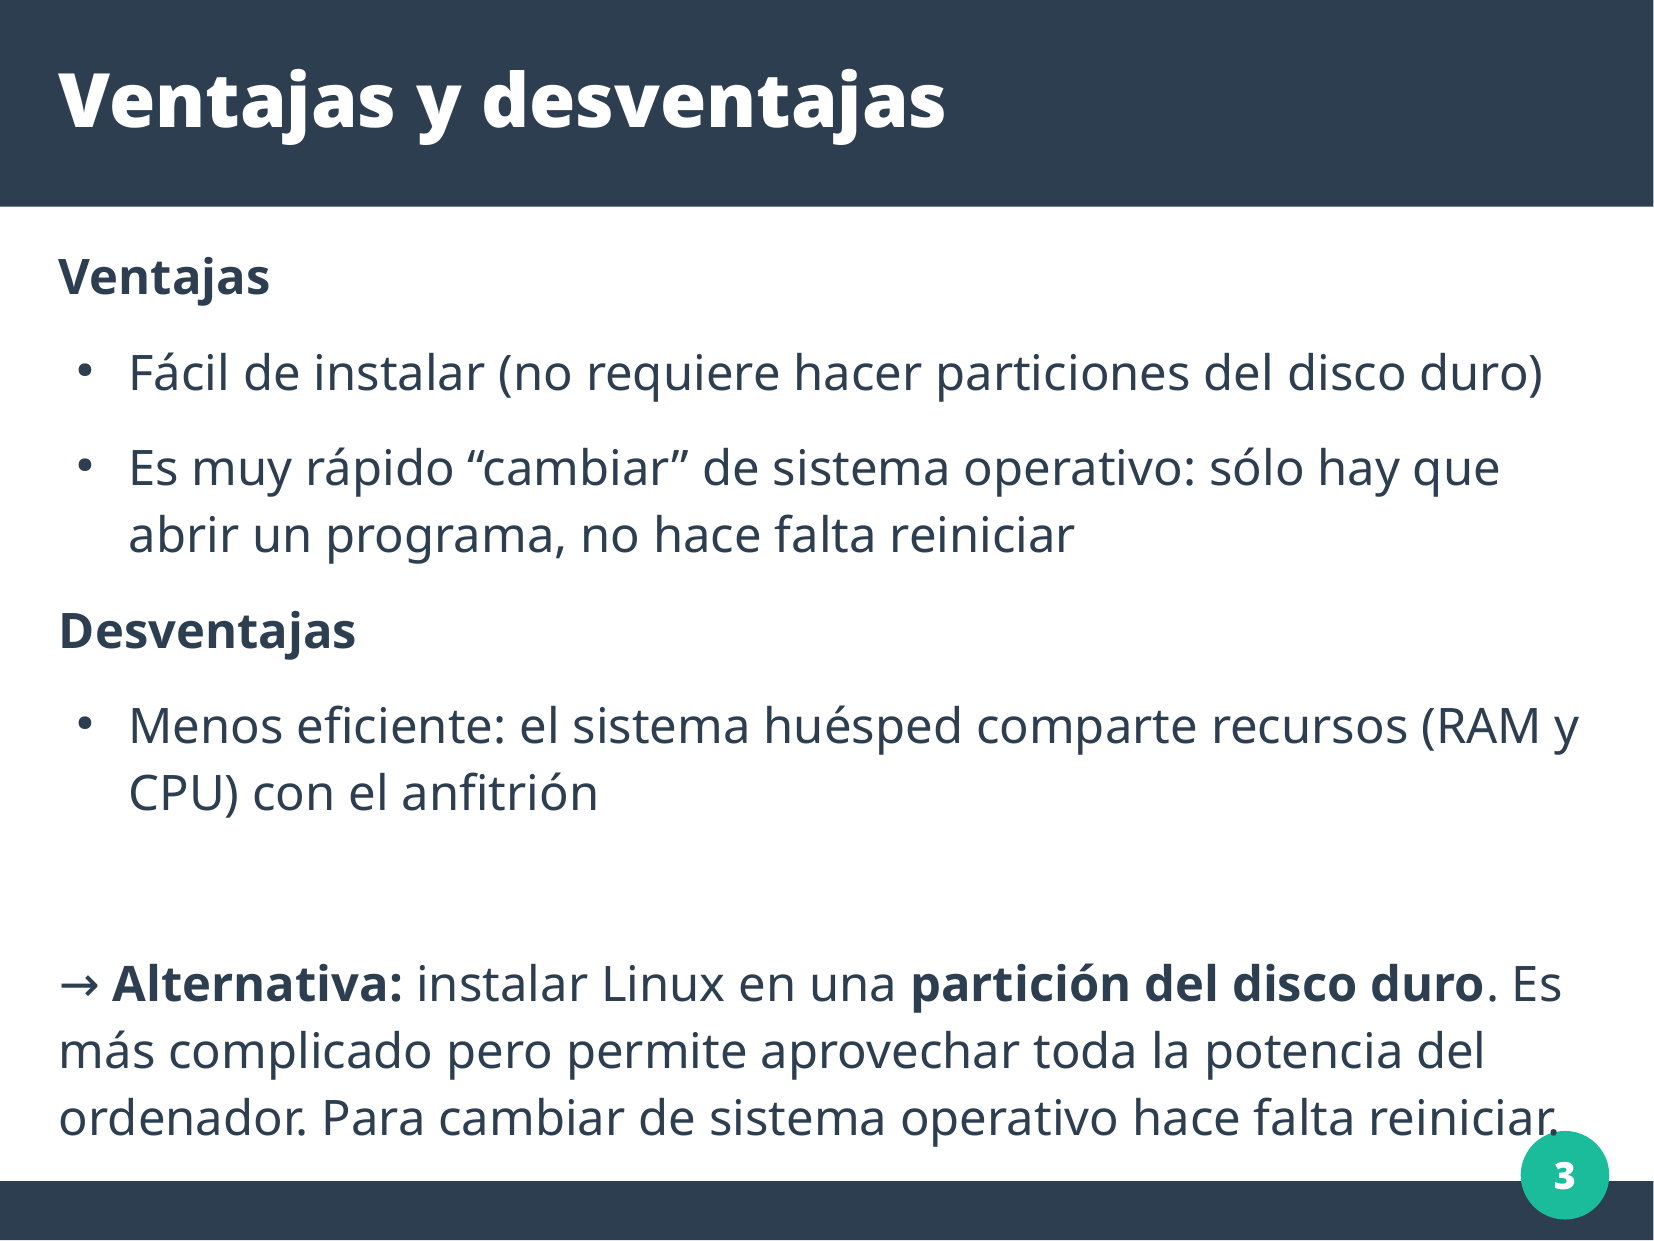

# Ventajas y desventajas
Ventajas
Fácil de instalar (no requiere hacer particiones del disco duro)
Es muy rápido “cambiar” de sistema operativo: sólo hay que abrir un programa, no hace falta reiniciar
Desventajas
Menos eficiente: el sistema huésped comparte recursos (RAM y CPU) con el anfitrión
→ Alternativa: instalar Linux en una partición del disco duro. Es más complicado pero permite aprovechar toda la potencia del ordenador. Para cambiar de sistema operativo hace falta reiniciar.
3